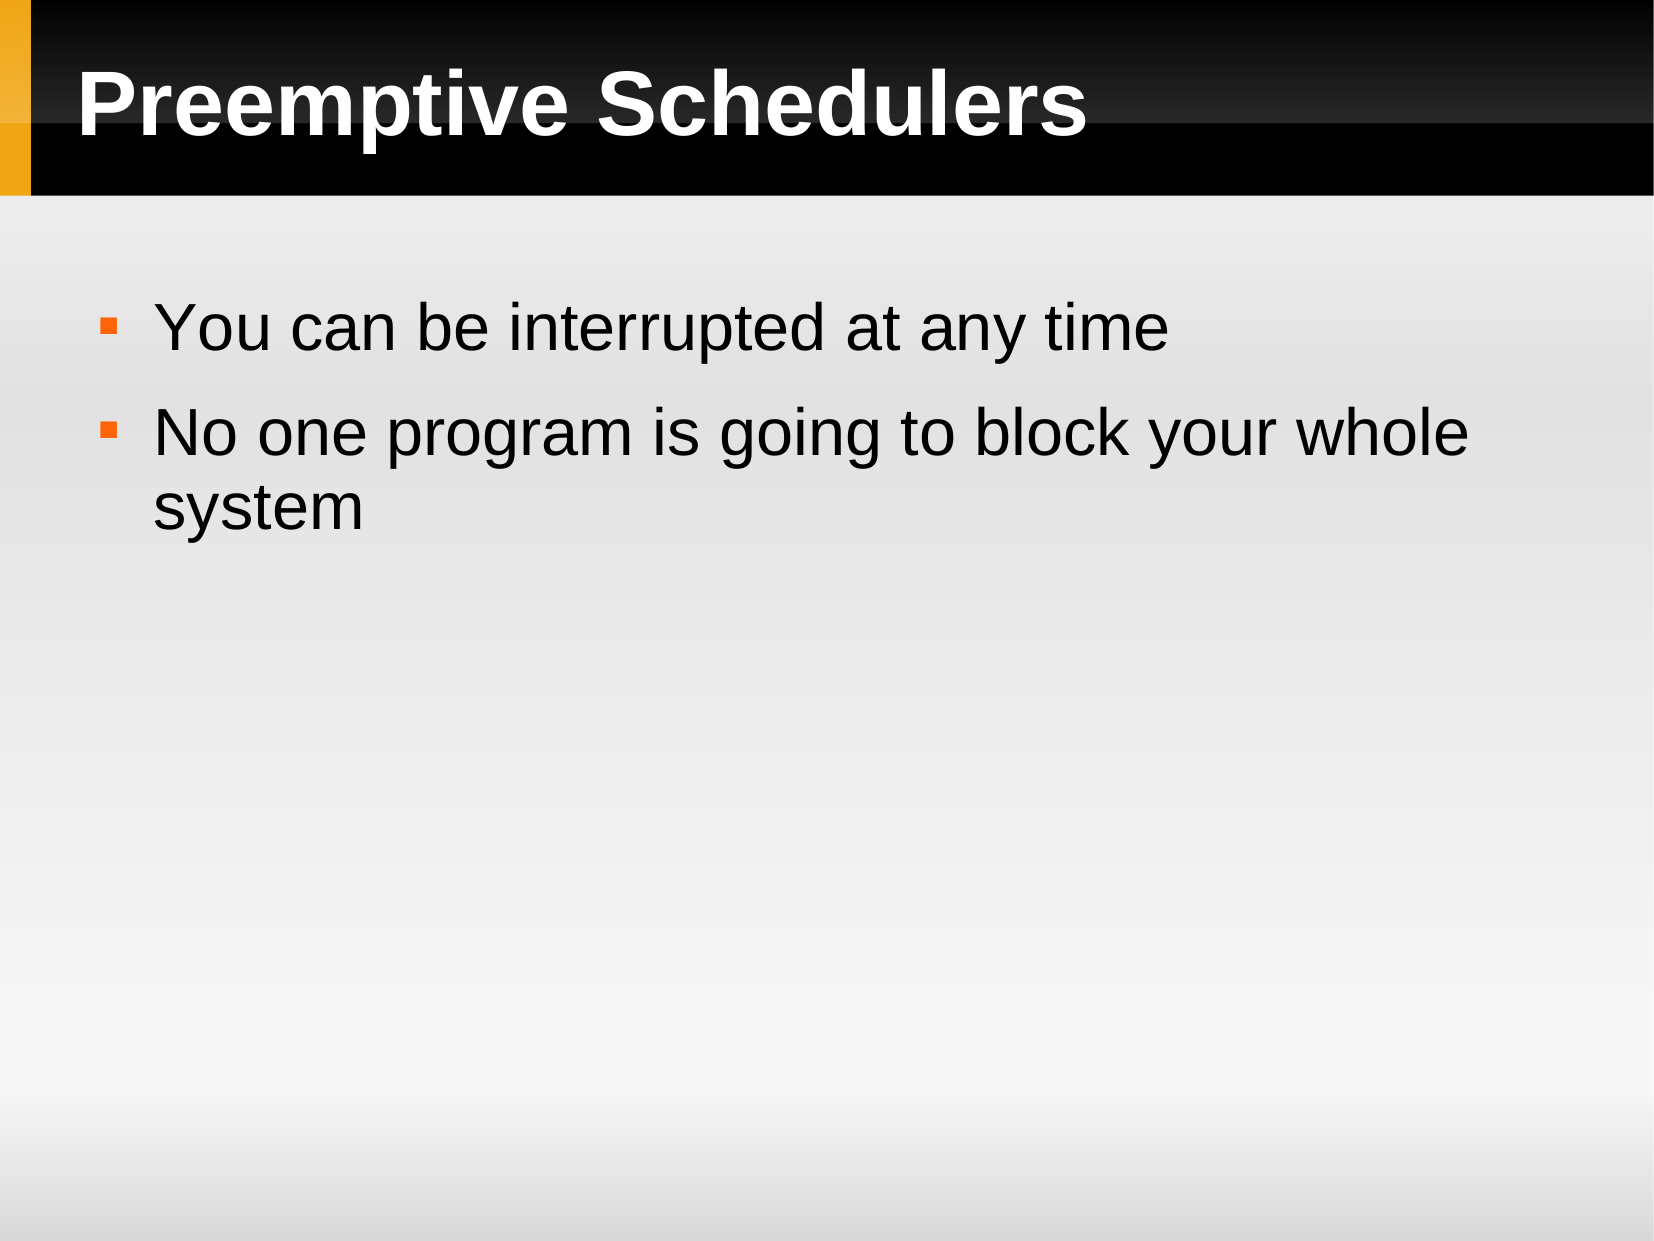

# Preemptive Schedulers
You can be interrupted at any time
No one program is going to block your whole system